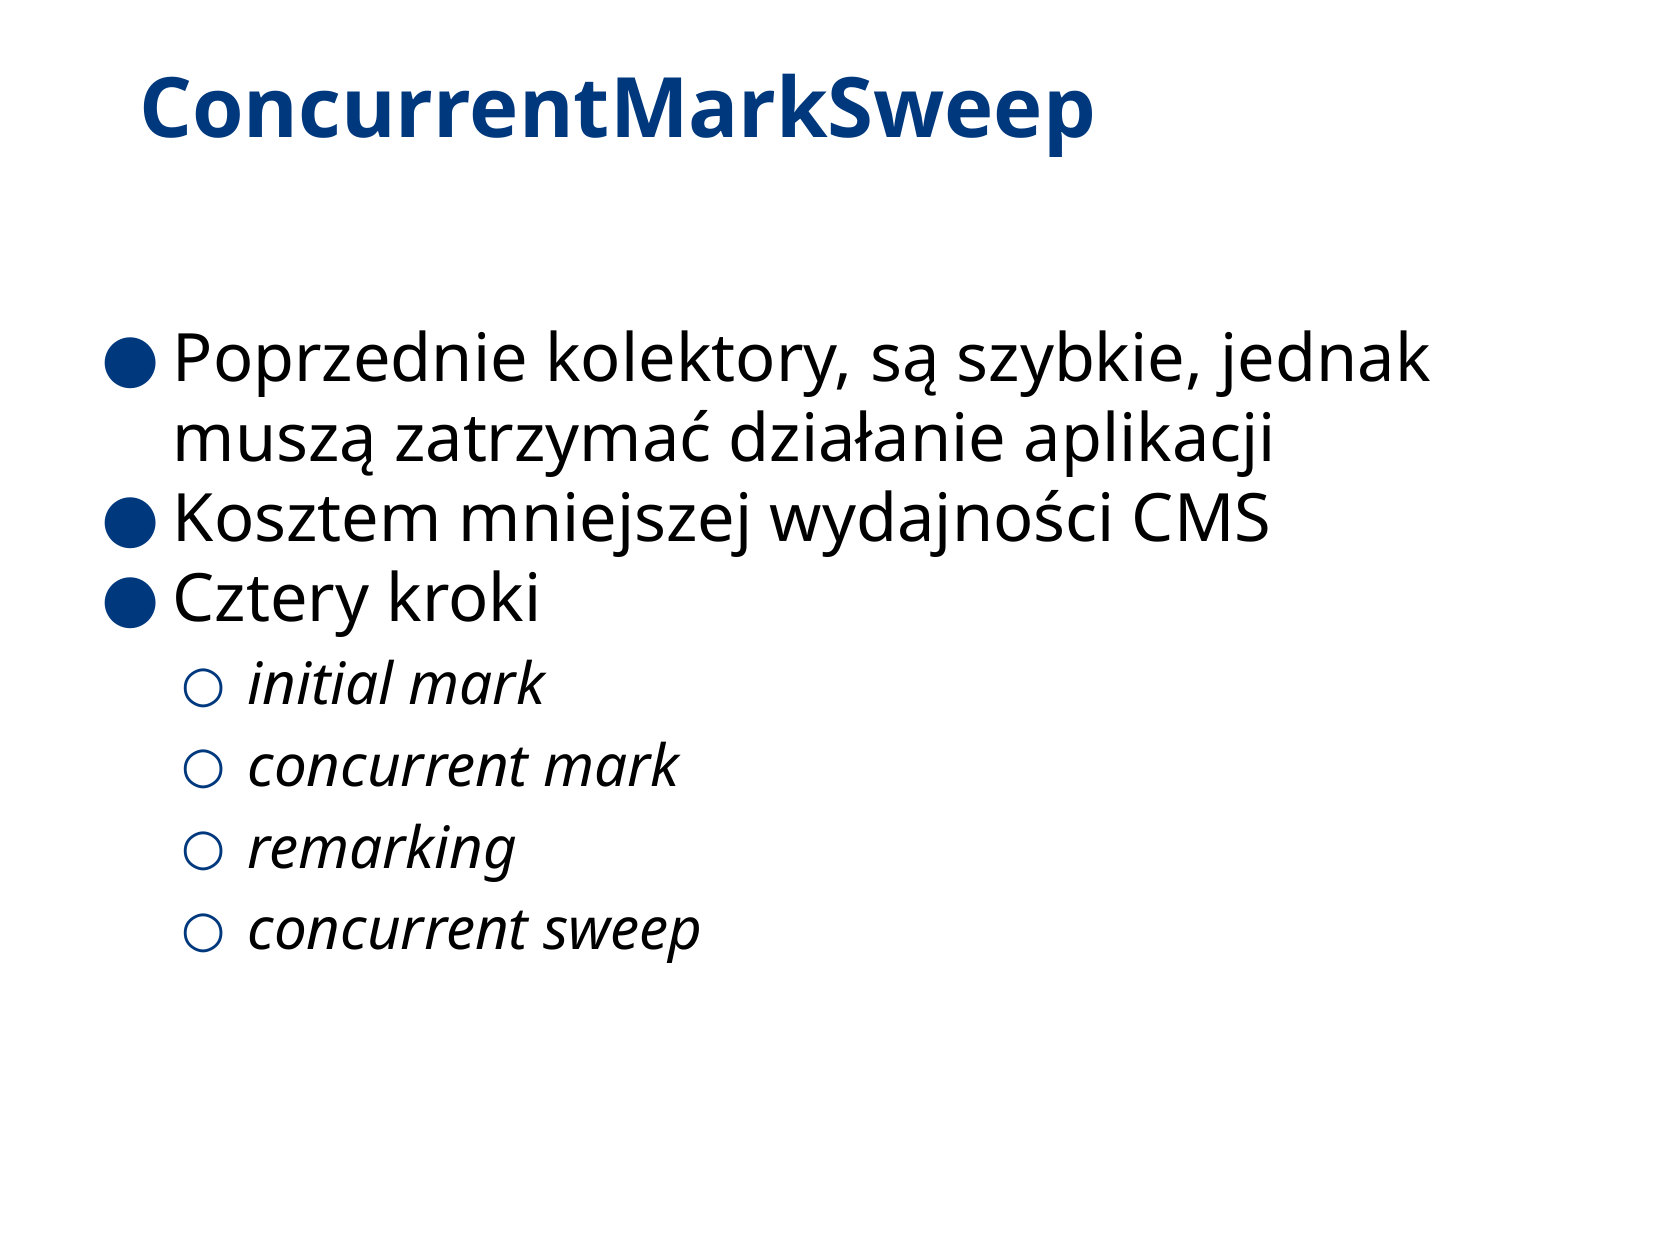

ConcurrentMarkSweep
# Poprzednie kolektory, są szybkie, jednak muszą zatrzymać działanie aplikacji
Kosztem mniejszej wydajności CMS
Cztery kroki
initial mark
concurrent mark
remarking
concurrent sweep